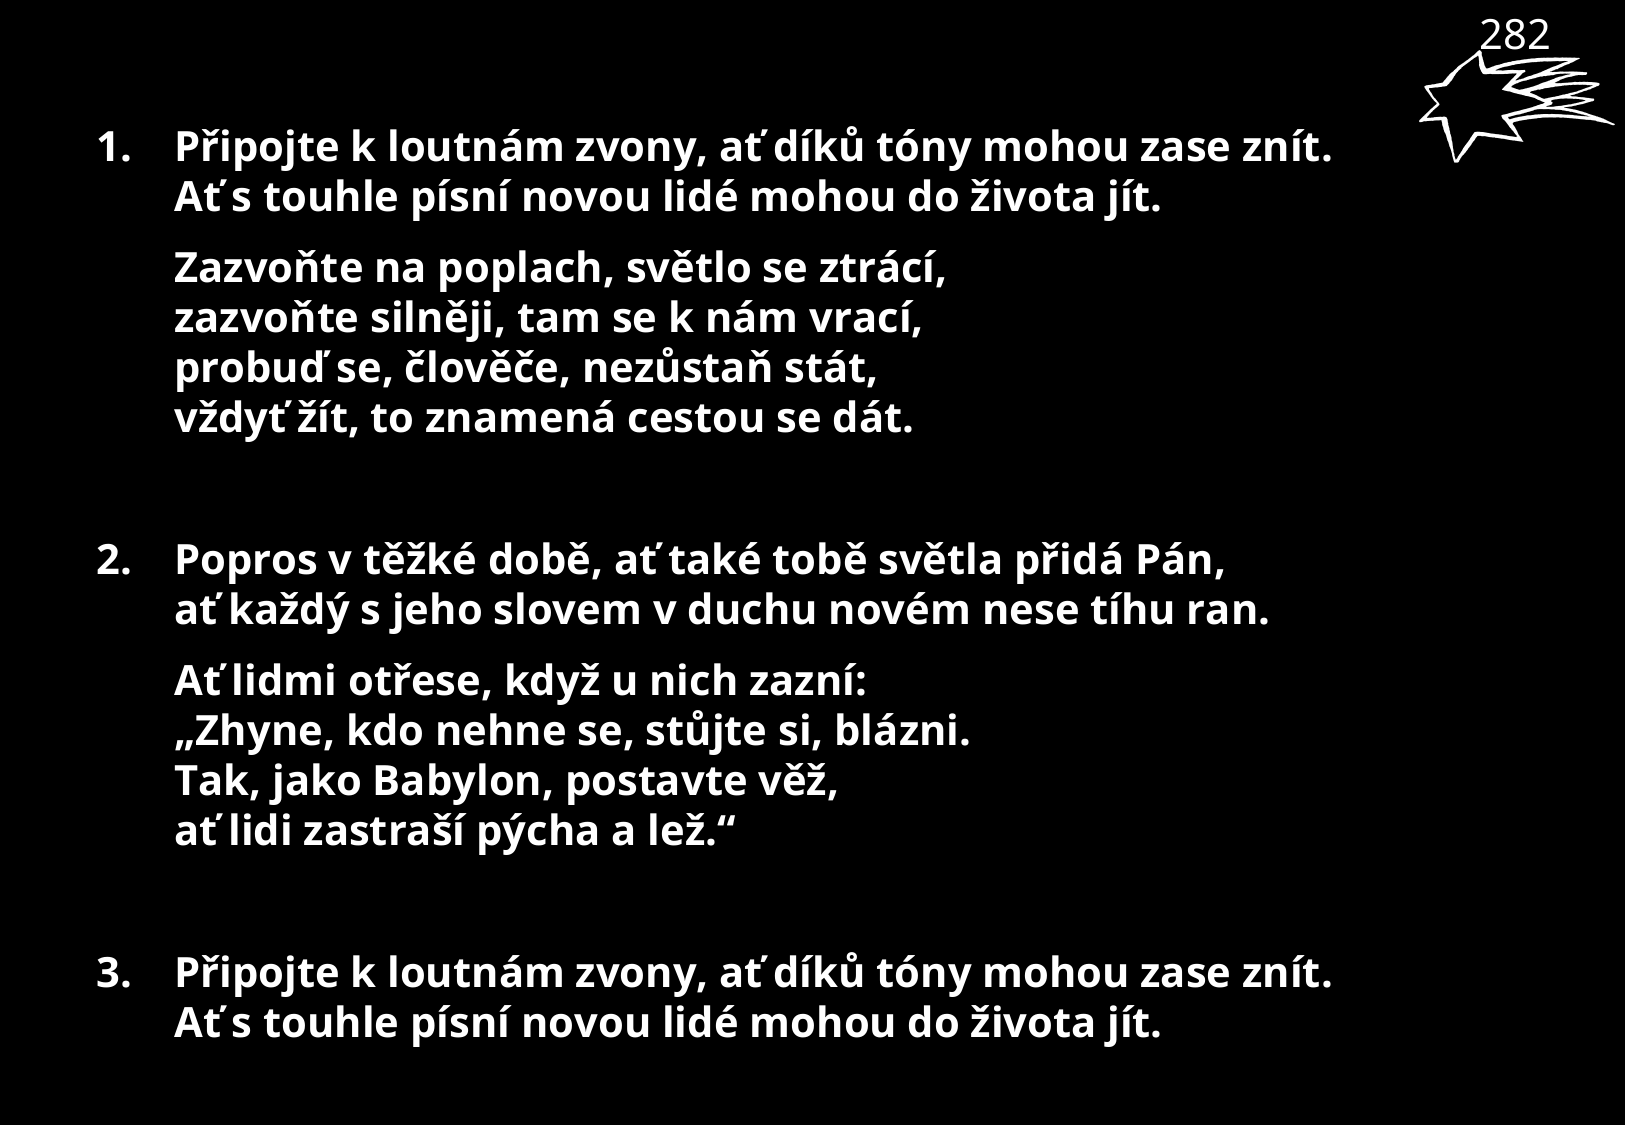

282
# Připojte k loutnám zvony, ať díků tóny mohou zase znít. Ať s touhle písní novou lidé mohou do života jít.
	Zazvoňte na poplach, světlo se ztrácí,
zazvoňte silněji, tam se k nám vrací,
probuď se, člověče, nezůstaň stát,
vždyť žít, to znamená cestou se dát.
2.	Popros v těžké době, ať také tobě světla přidá Pán,
ať každý s jeho slovem v duchu novém nese tíhu ran.
	Ať lidmi otřese, když u nich zazní:
„Zhyne, kdo nehne se, stůjte si, blázni.
Tak, jako Babylon, postavte věž,
ať lidi zastraší pýcha a lež.“
3.	Připojte k loutnám zvony, ať díků tóny mohou zase znít.
Ať s touhle písní novou lidé mohou do života jít.